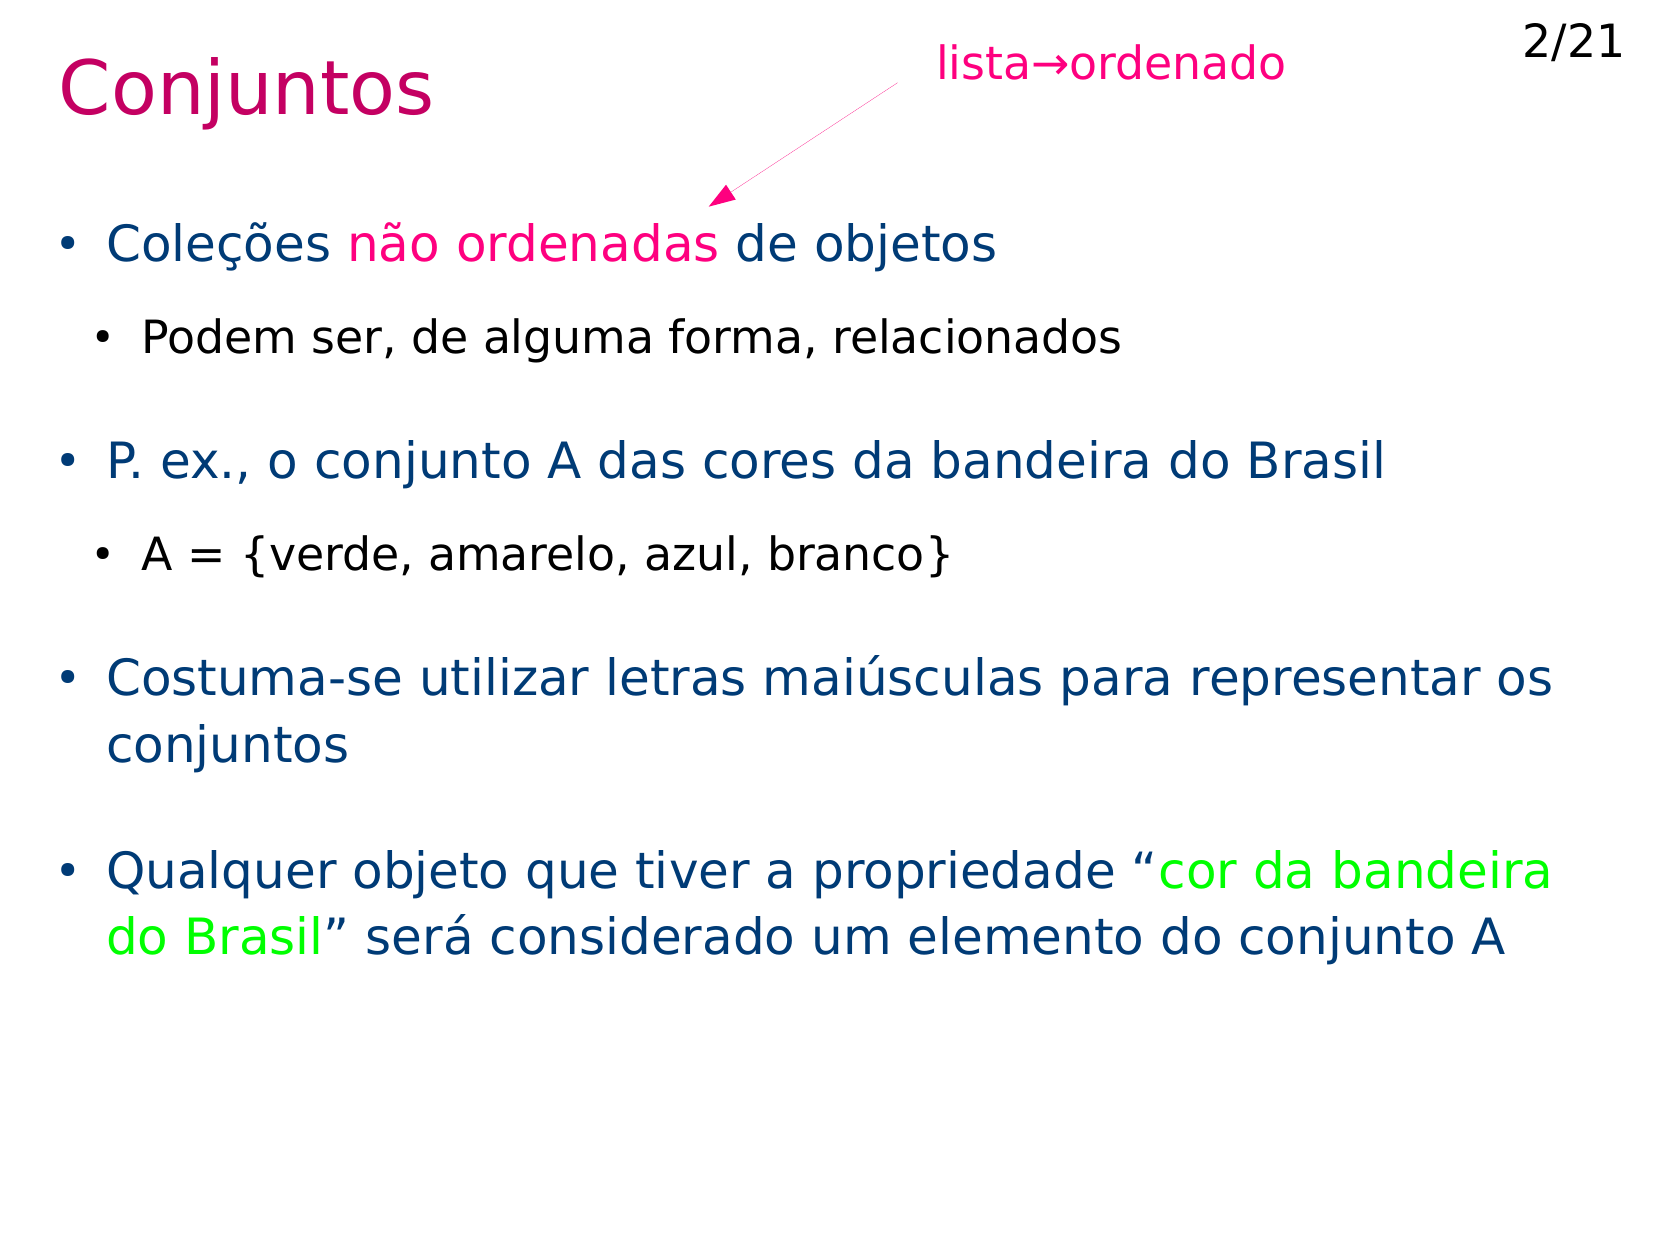

2
# Conjuntos
lista→ordenado
Coleções não ordenadas de objetos
Podem ser, de alguma forma, relacionados
P. ex., o conjunto A das cores da bandeira do Brasil
A = {verde, amarelo, azul, branco}
Costuma-se utilizar letras maiúsculas para representar os conjuntos
Qualquer objeto que tiver a propriedade “cor da bandeira do Brasil” será considerado um elemento do conjunto A